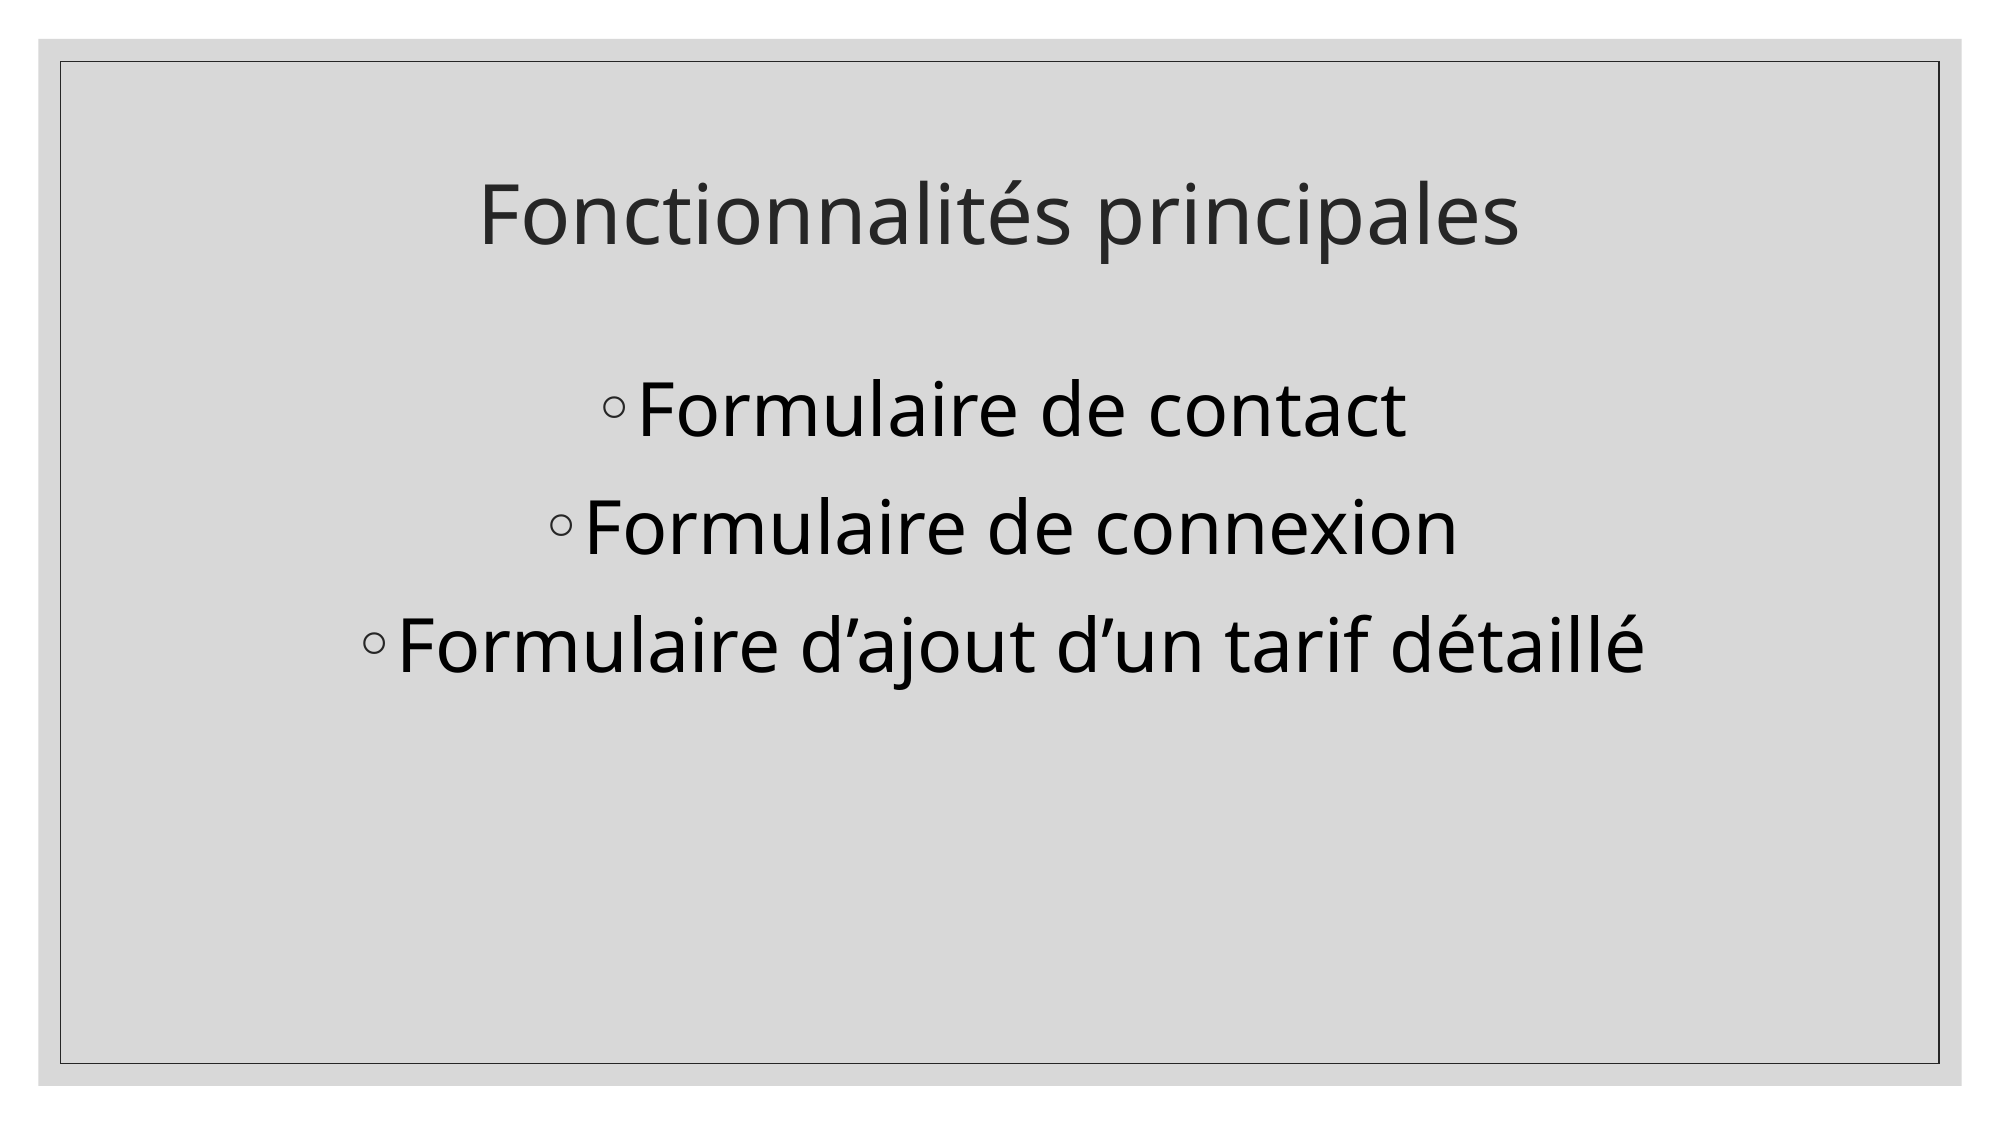

# Fonctionnalités principales
Formulaire de contact
Formulaire de connexion
Formulaire d’ajout d’un tarif détaillé